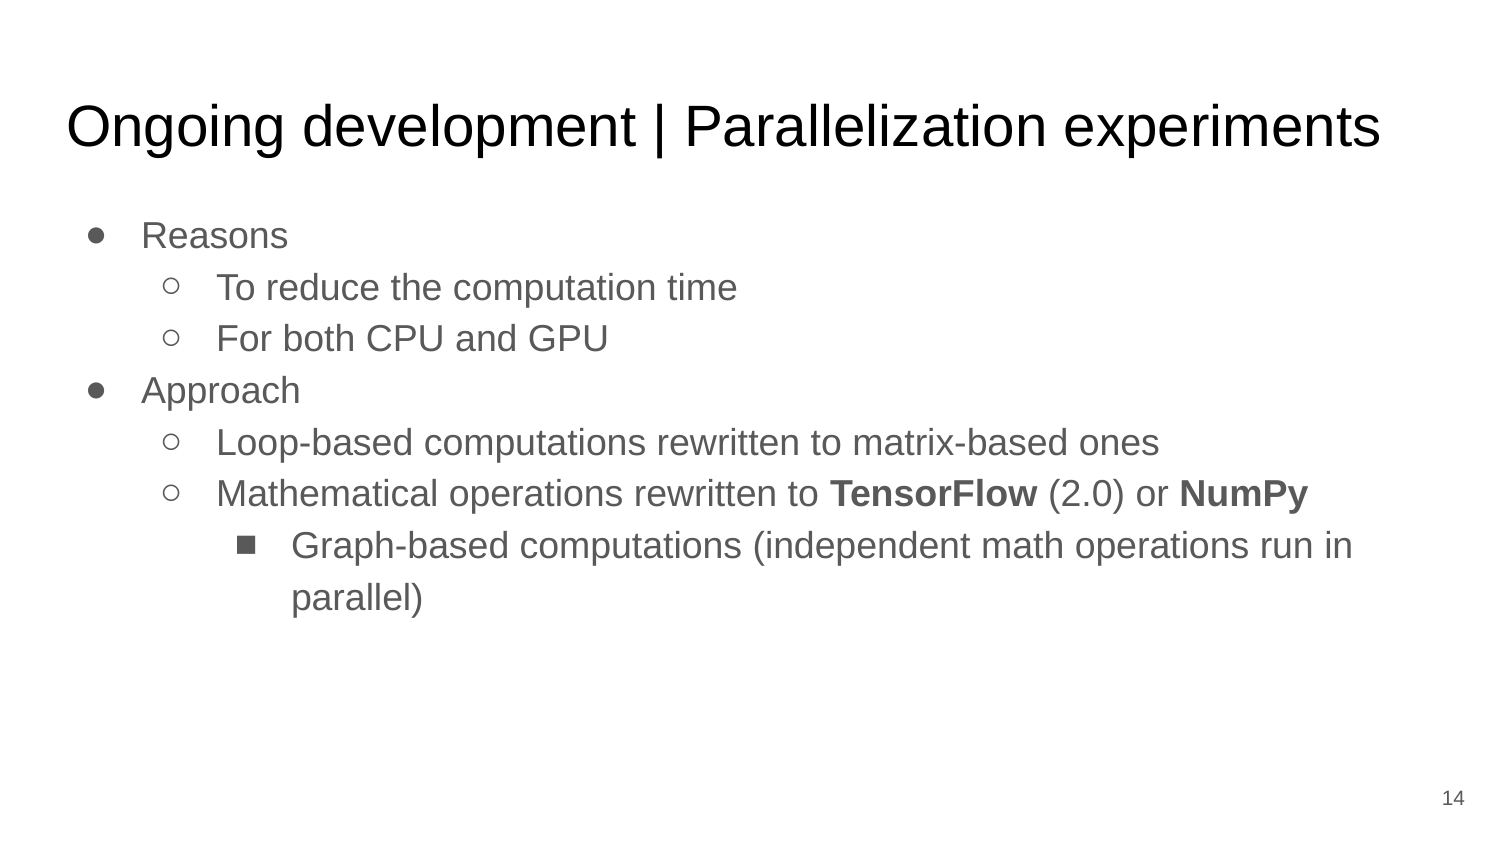

# Ongoing development | Parallelization experiments
Reasons
To reduce the computation time
For both CPU and GPU
Approach
Loop-based computations rewritten to matrix-based ones
Mathematical operations rewritten to TensorFlow (2.0) or NumPy
Graph-based computations (independent math operations run in parallel)